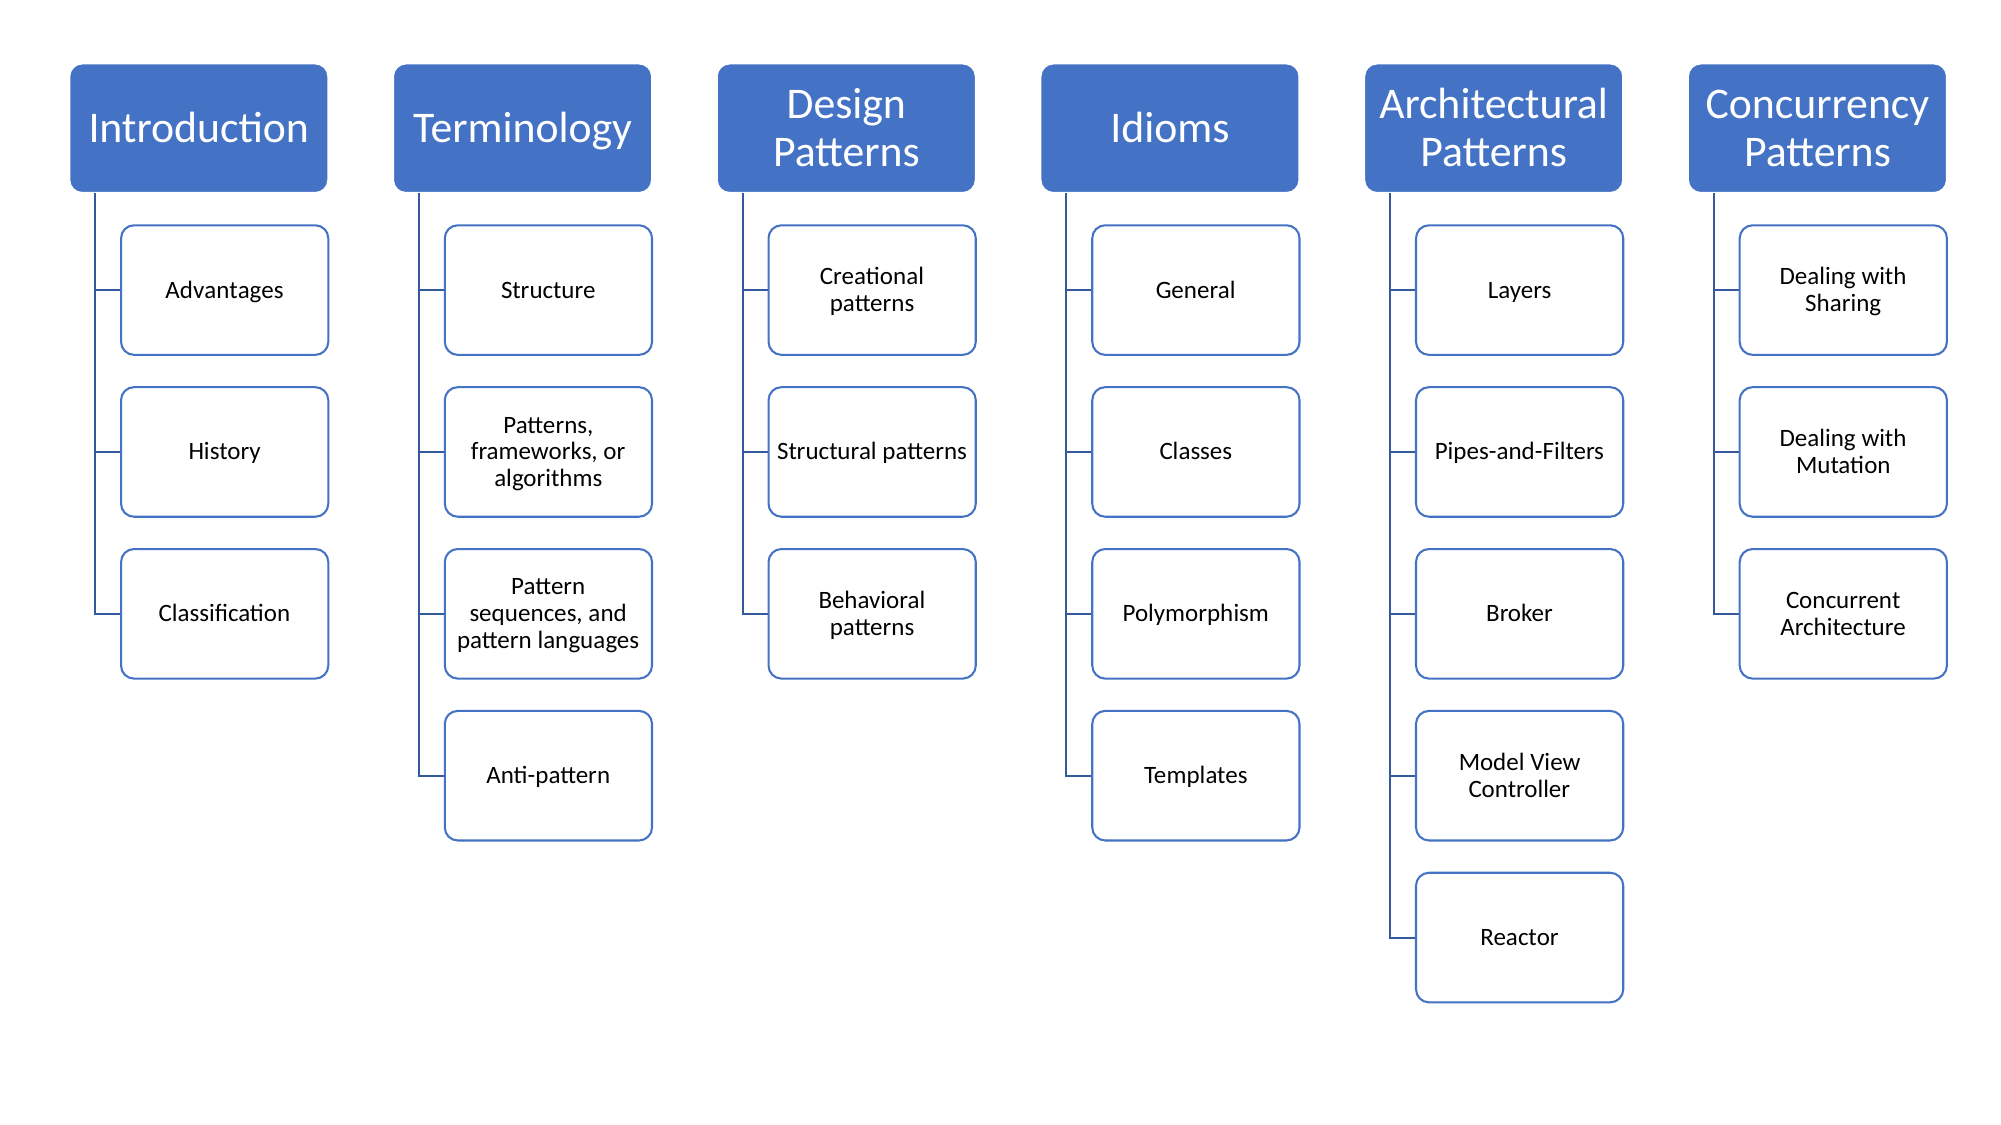

Introduction
Terminology
Design Patterns
Idioms
Architectural Patterns
Concurrency Patterns
Advantages
Structure
Creational patterns
General
Layers
Dealing with Sharing
History
Patterns, frameworks, or algorithms
Structural patterns
Classes
Pipes-and-Filters
Dealing with Mutation
Classification
Pattern sequences, and pattern languages
Behavioral patterns
Polymorphism
Broker
Concurrent Architecture
Anti-pattern
Templates
Model View Controller
Reactor